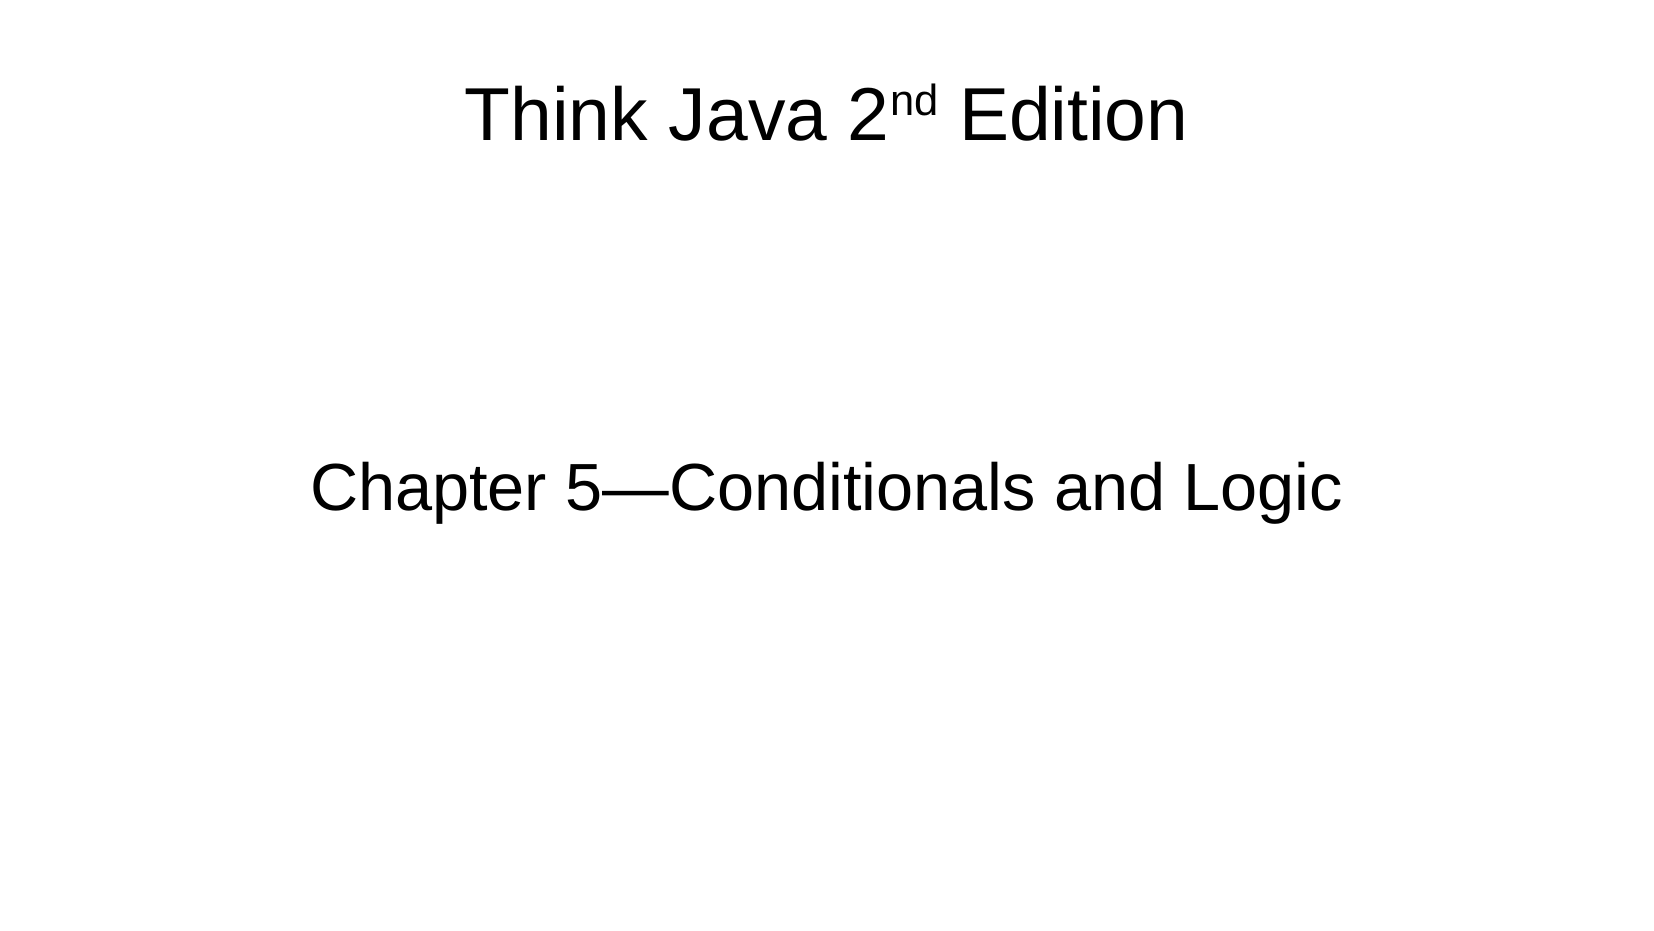

# Think Java 2nd Edition
Chapter 5—Conditionals and Logic